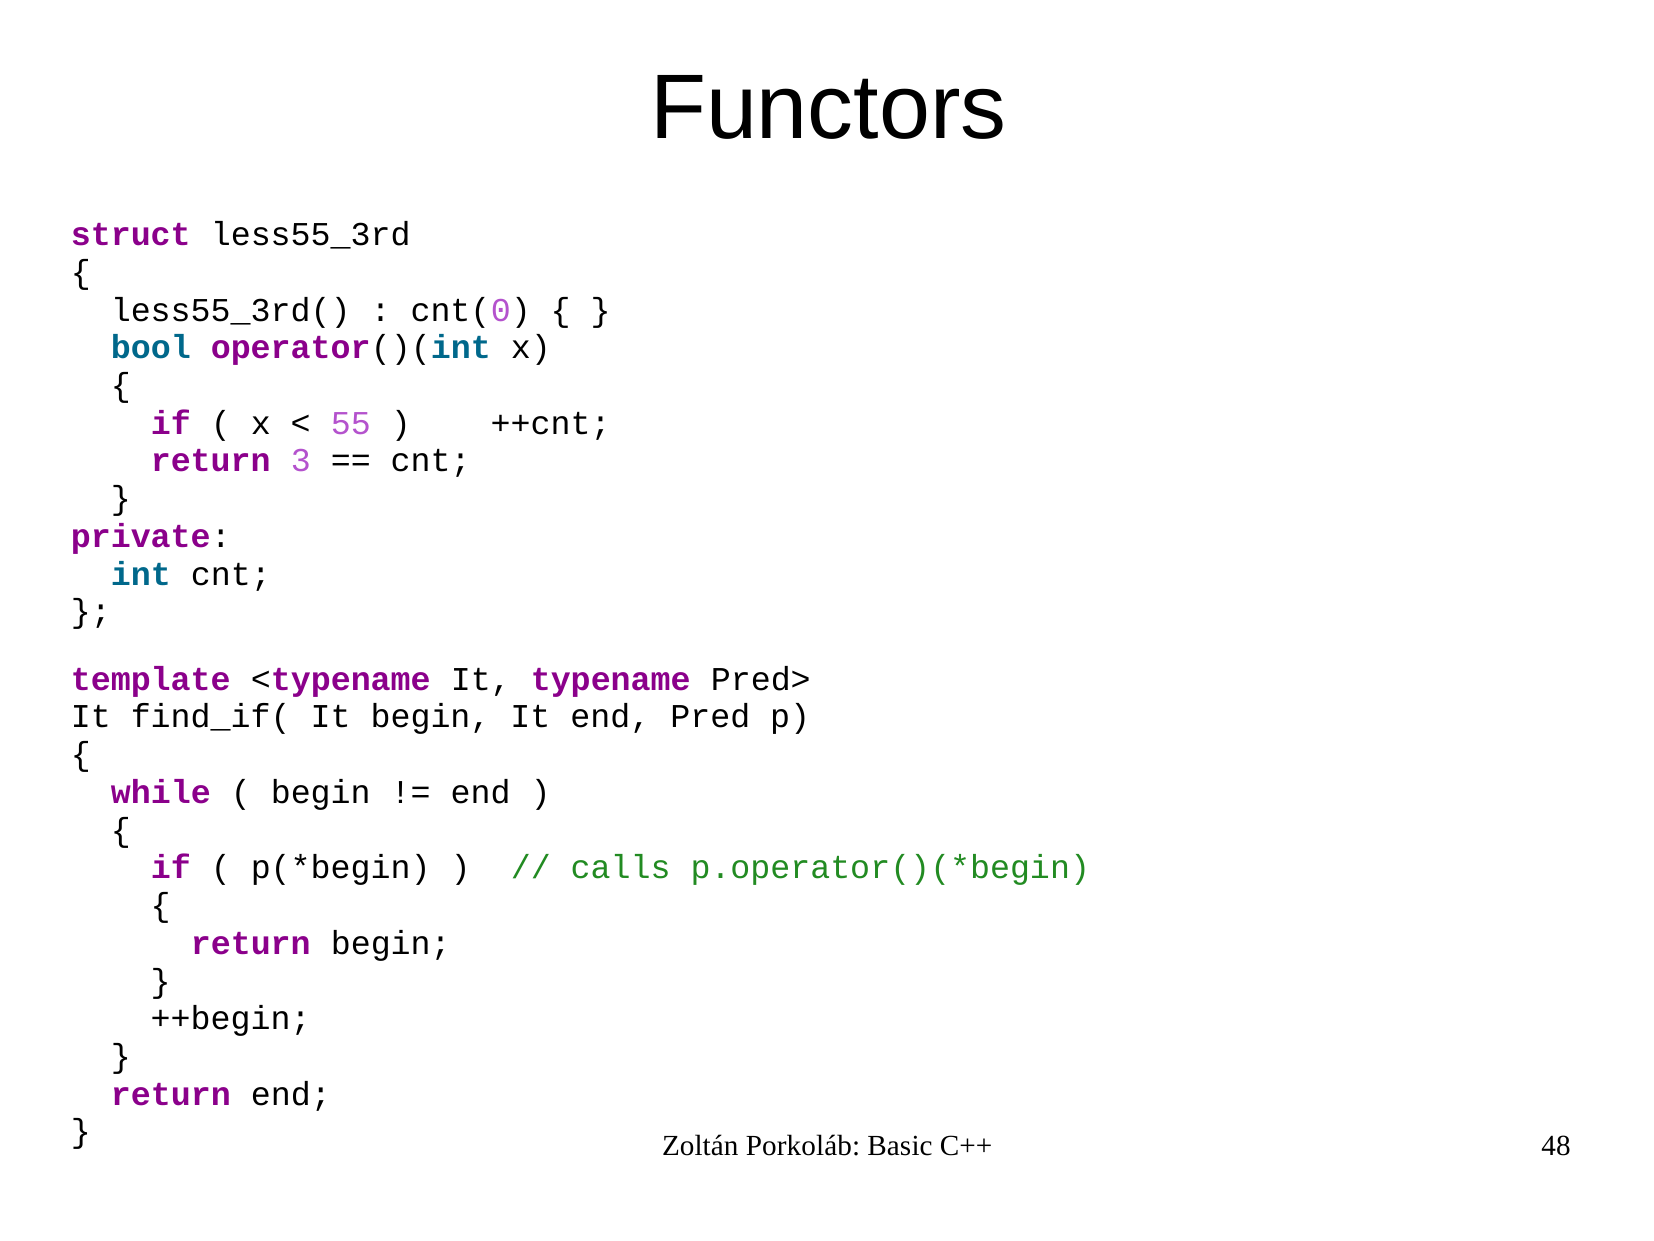

# Functors
struct less55_3rd
{
 less55_3rd() : cnt(0) { }
 bool operator()(int x)
 {
 if ( x < 55 ) ++cnt;
 return 3 == cnt;
 }
private:
 int cnt;
};
template <typename It, typename Pred>
It find_if( It begin, It end, Pred p)
{
 while ( begin != end )
 {
 if ( p(*begin) ) // calls p.operator()(*begin)
 {
 return begin;
 }
 ++begin;
 }
 return end;
}
Zoltán Porkoláb: Basic C++
48